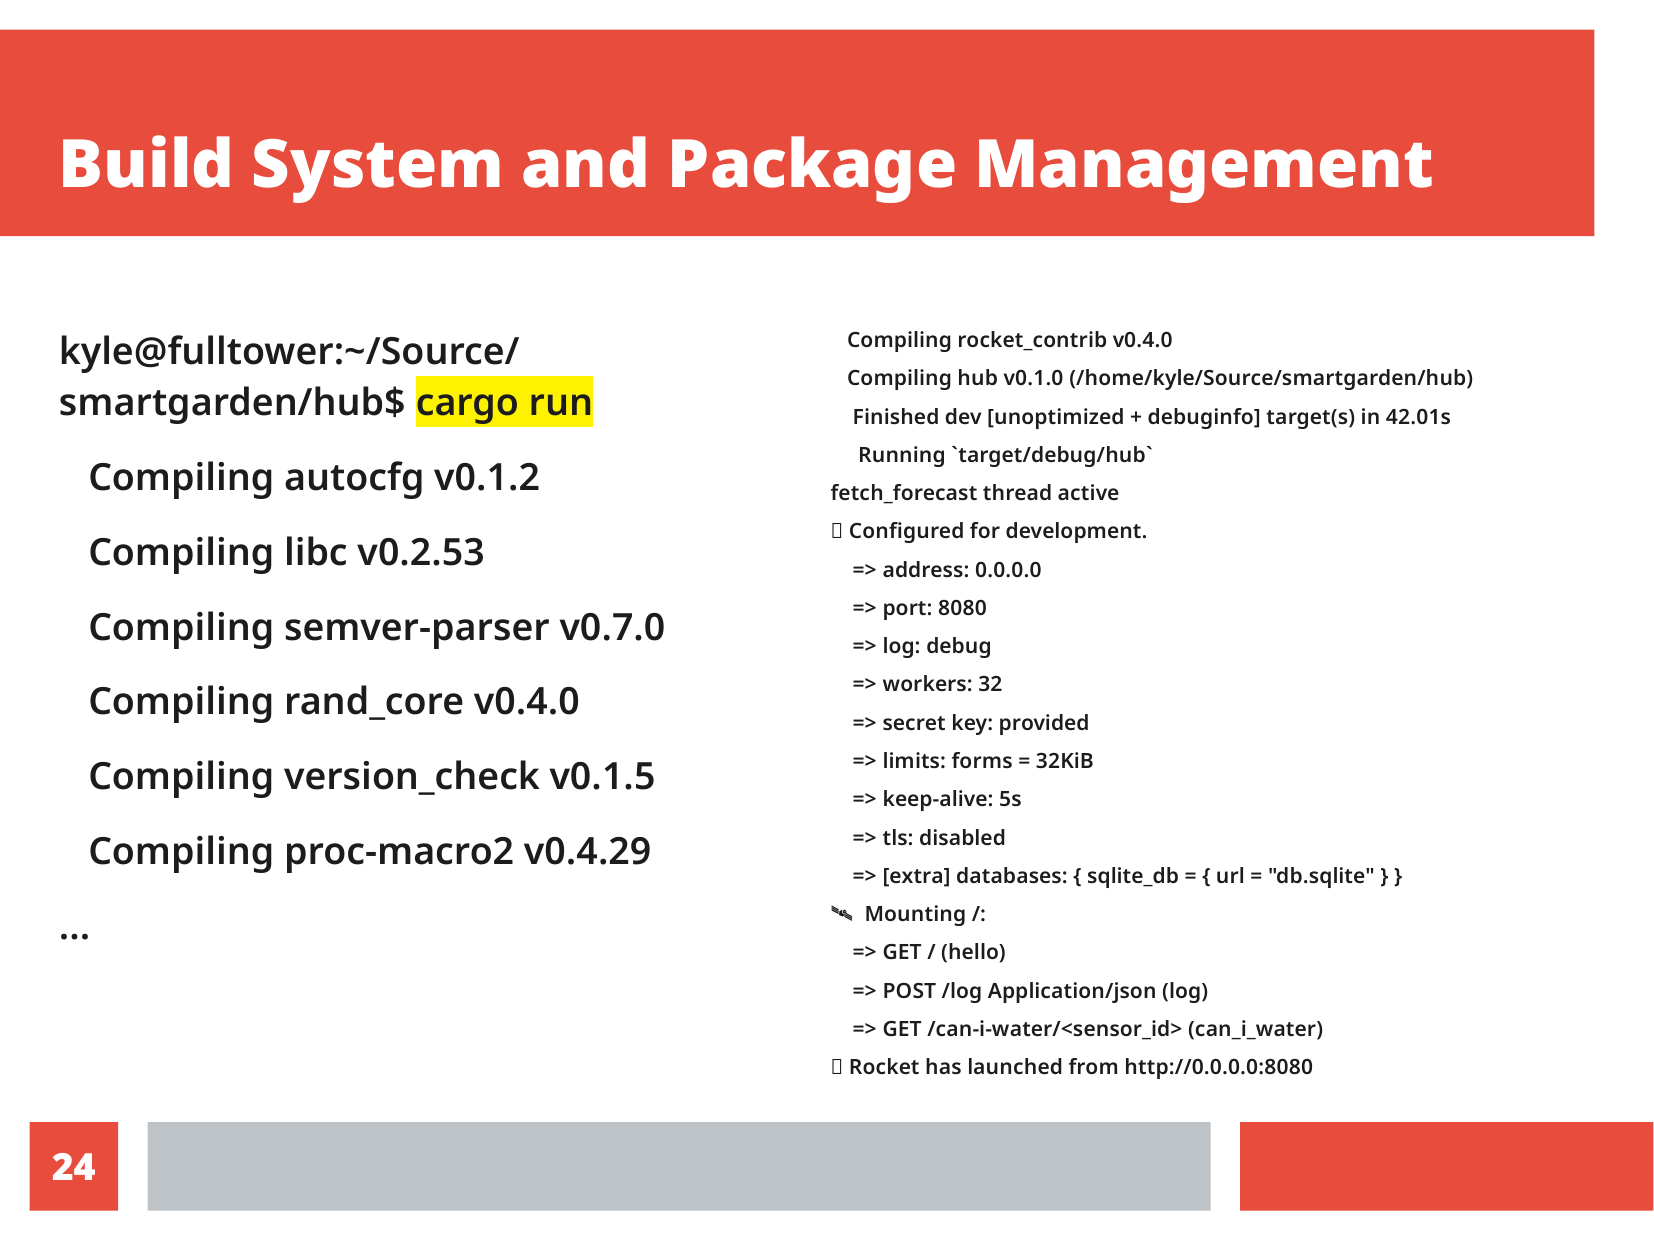

# Build System and Package Management
kyle@fulltower:~/Source/smartgarden/hub$ cargo run
 Compiling autocfg v0.1.2
 Compiling libc v0.2.53
 Compiling semver-parser v0.7.0
 Compiling rand_core v0.4.0
 Compiling version_check v0.1.5
 Compiling proc-macro2 v0.4.29
...
 Compiling rocket_contrib v0.4.0
 Compiling hub v0.1.0 (/home/kyle/Source/smartgarden/hub)
 Finished dev [unoptimized + debuginfo] target(s) in 42.01s
 Running `target/debug/hub`
fetch_forecast thread active
🔧 Configured for development.
 => address: 0.0.0.0
 => port: 8080
 => log: debug
 => workers: 32
 => secret key: provided
 => limits: forms = 32KiB
 => keep-alive: 5s
 => tls: disabled
 => [extra] databases: { sqlite_db = { url = "db.sqlite" } }
🛰 Mounting /:
 => GET / (hello)
 => POST /log Application/json (log)
 => GET /can-i-water/<sensor_id> (can_i_water)
🚀 Rocket has launched from http://0.0.0.0:8080
24